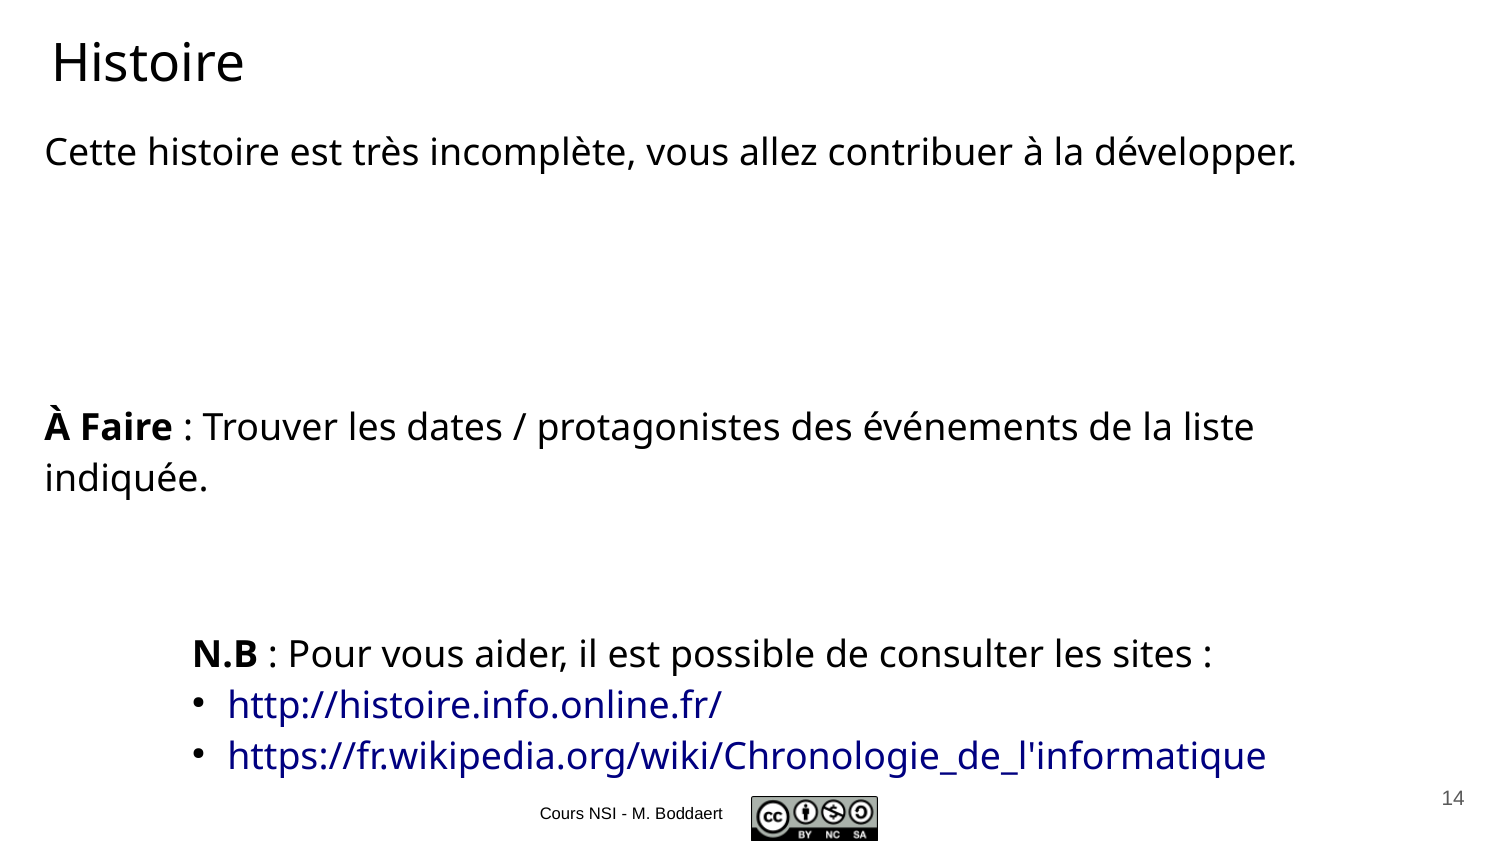

# Histoire
Cette histoire est très incomplète, vous allez contribuer à la développer.
À Faire : Trouver les dates / protagonistes des événements de la liste indiquée.
N.B : Pour vous aider, il est possible de consulter les sites :
http://histoire.info.online.fr/
https://fr.wikipedia.org/wiki/Chronologie_de_l'informatique